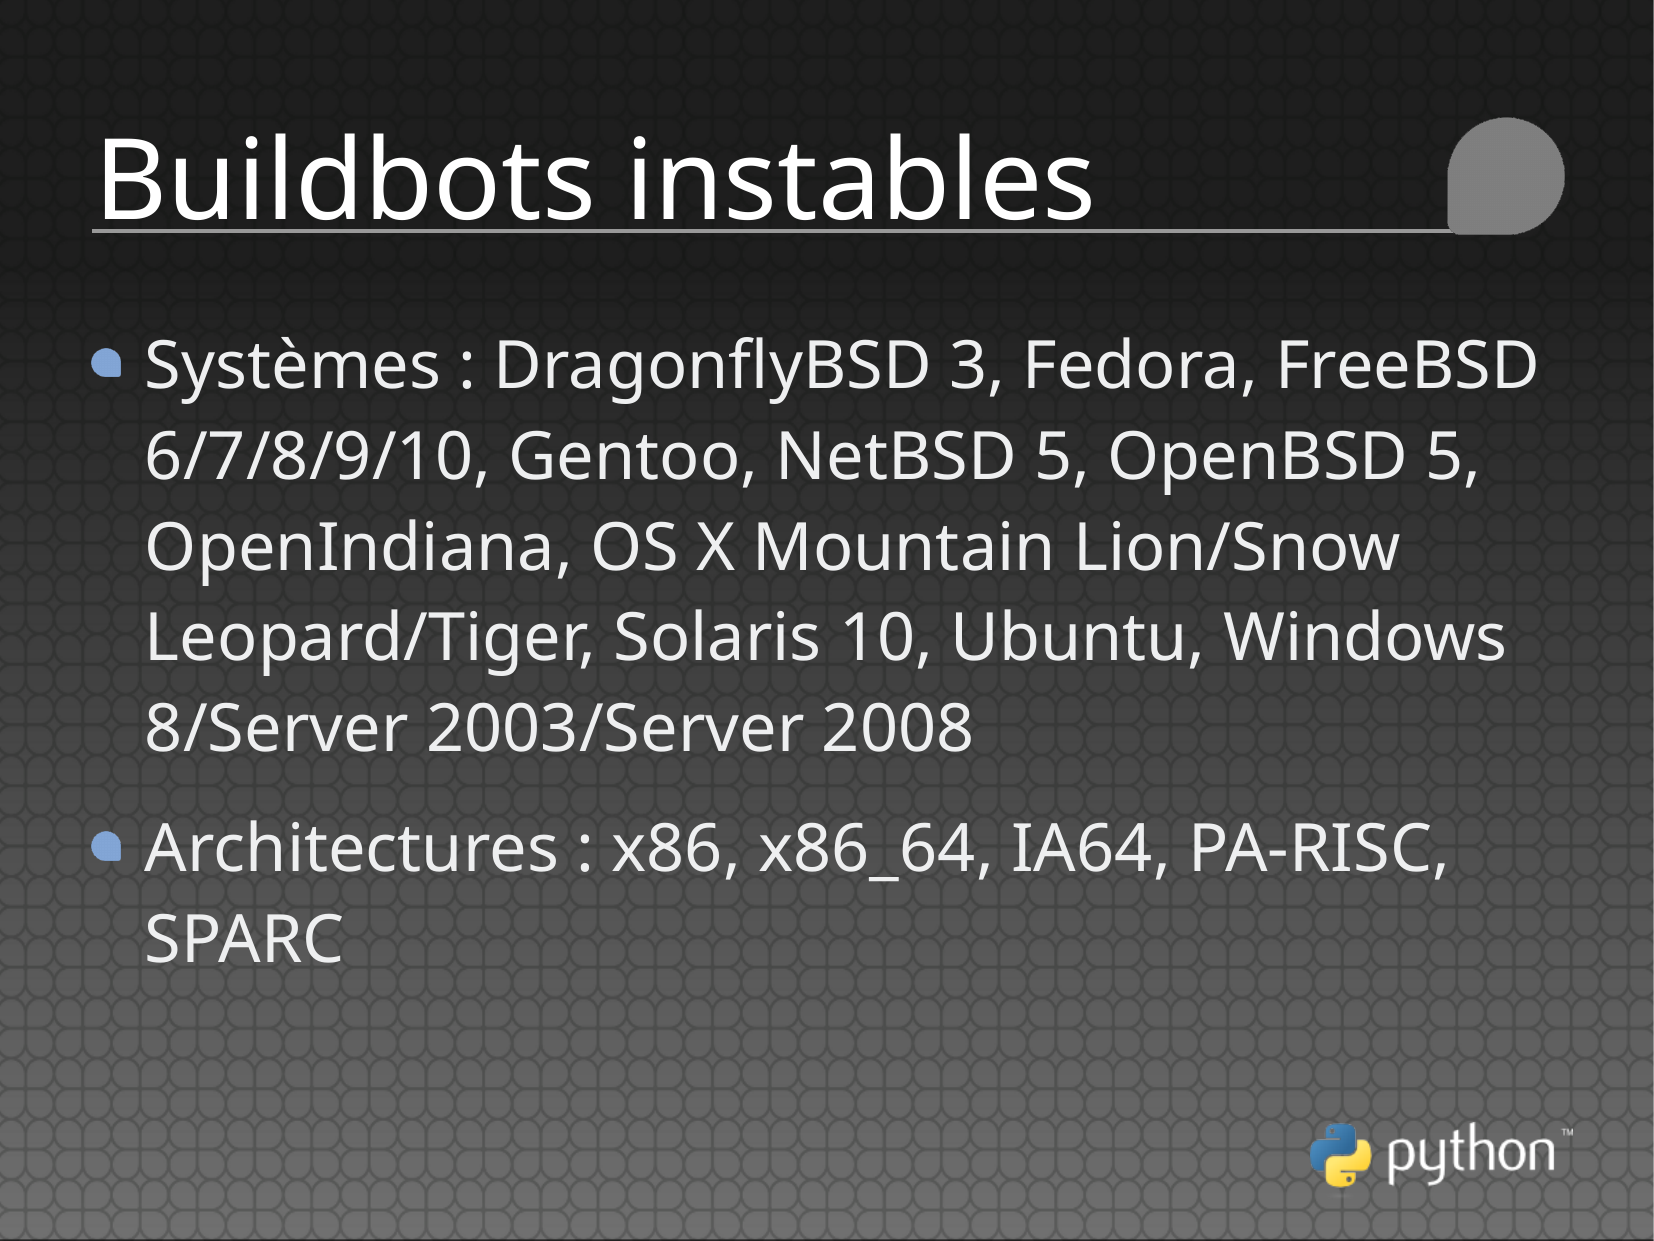

Buildbots instables
# Systèmes : DragonflyBSD 3, Fedora, FreeBSD 6/7/8/9/10, Gentoo, NetBSD 5, OpenBSD 5, OpenIndiana, OS X Mountain Lion/Snow Leopard/Tiger, Solaris 10, Ubuntu, Windows 8/Server 2003/Server 2008
Architectures : x86, x86_64, IA64, PA-RISC, SPARC